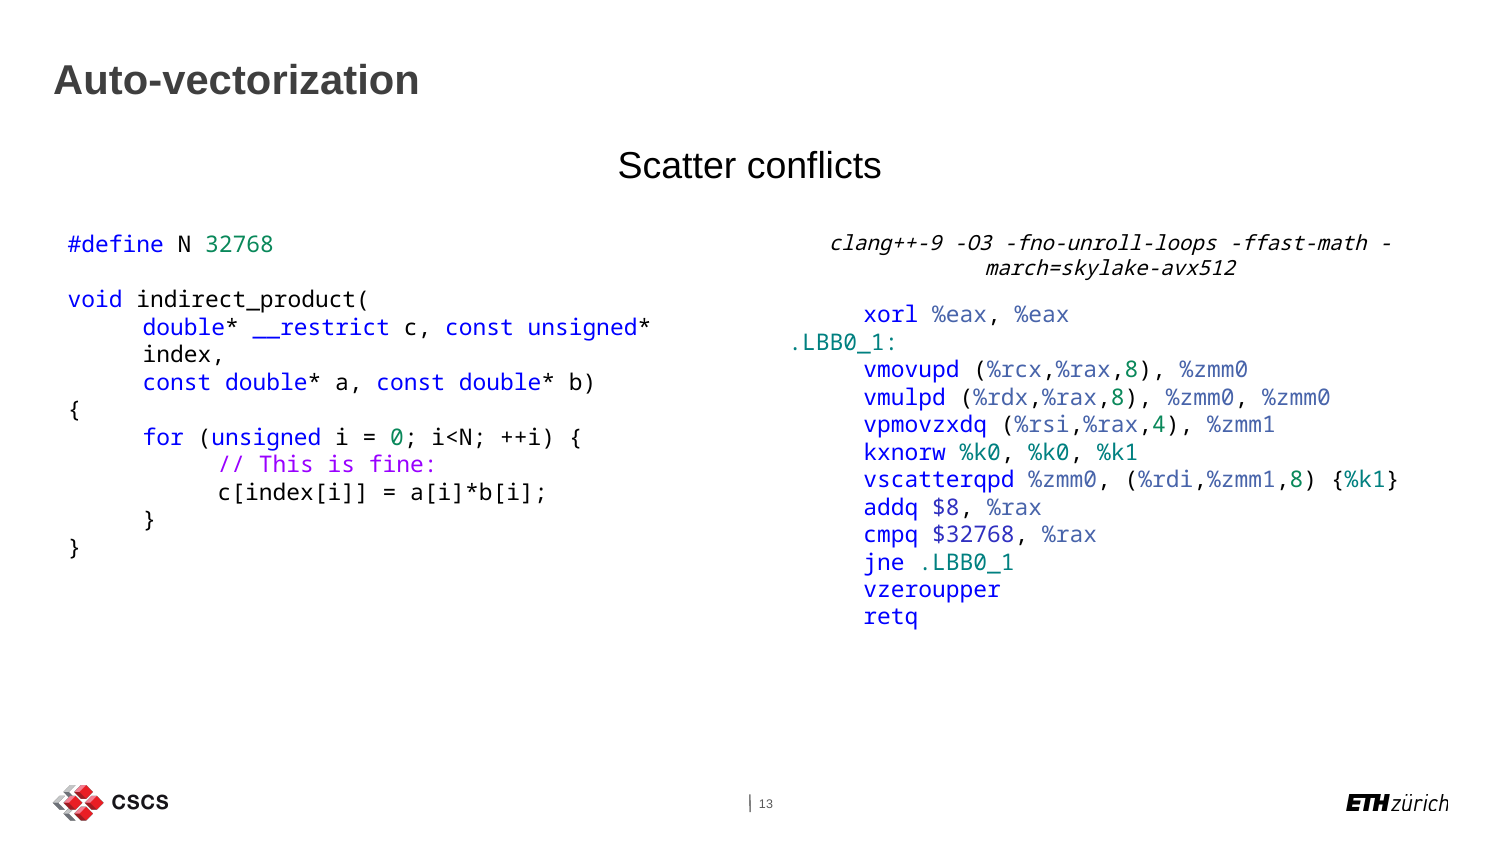

Auto-vectorization
# Scatter conflicts
#define N 32768
void indirect_product(
double* __restrict c, const unsigned* index,
const double* a, const double* b)
{
for (unsigned i = 0; i<N; ++i) {
	// This is fine:
c[index[i]] = a[i]*b[i];
}
}
clang++-9 -O3 -fno-unroll-loops -ffast-math -march=skylake-avx512
xorl %eax, %eax
.LBB0_1:
vmovupd (%rcx,%rax,8), %zmm0
vmulpd (%rdx,%rax,8), %zmm0, %zmm0
vpmovzxdq (%rsi,%rax,4), %zmm1
kxnorw %k0, %k0, %k1
vscatterqpd %zmm0, (%rdi,%zmm1,8) {%k1}
addq $8, %rax
cmpq $32768, %rax
jne .LBB0_1
vzeroupper
retq